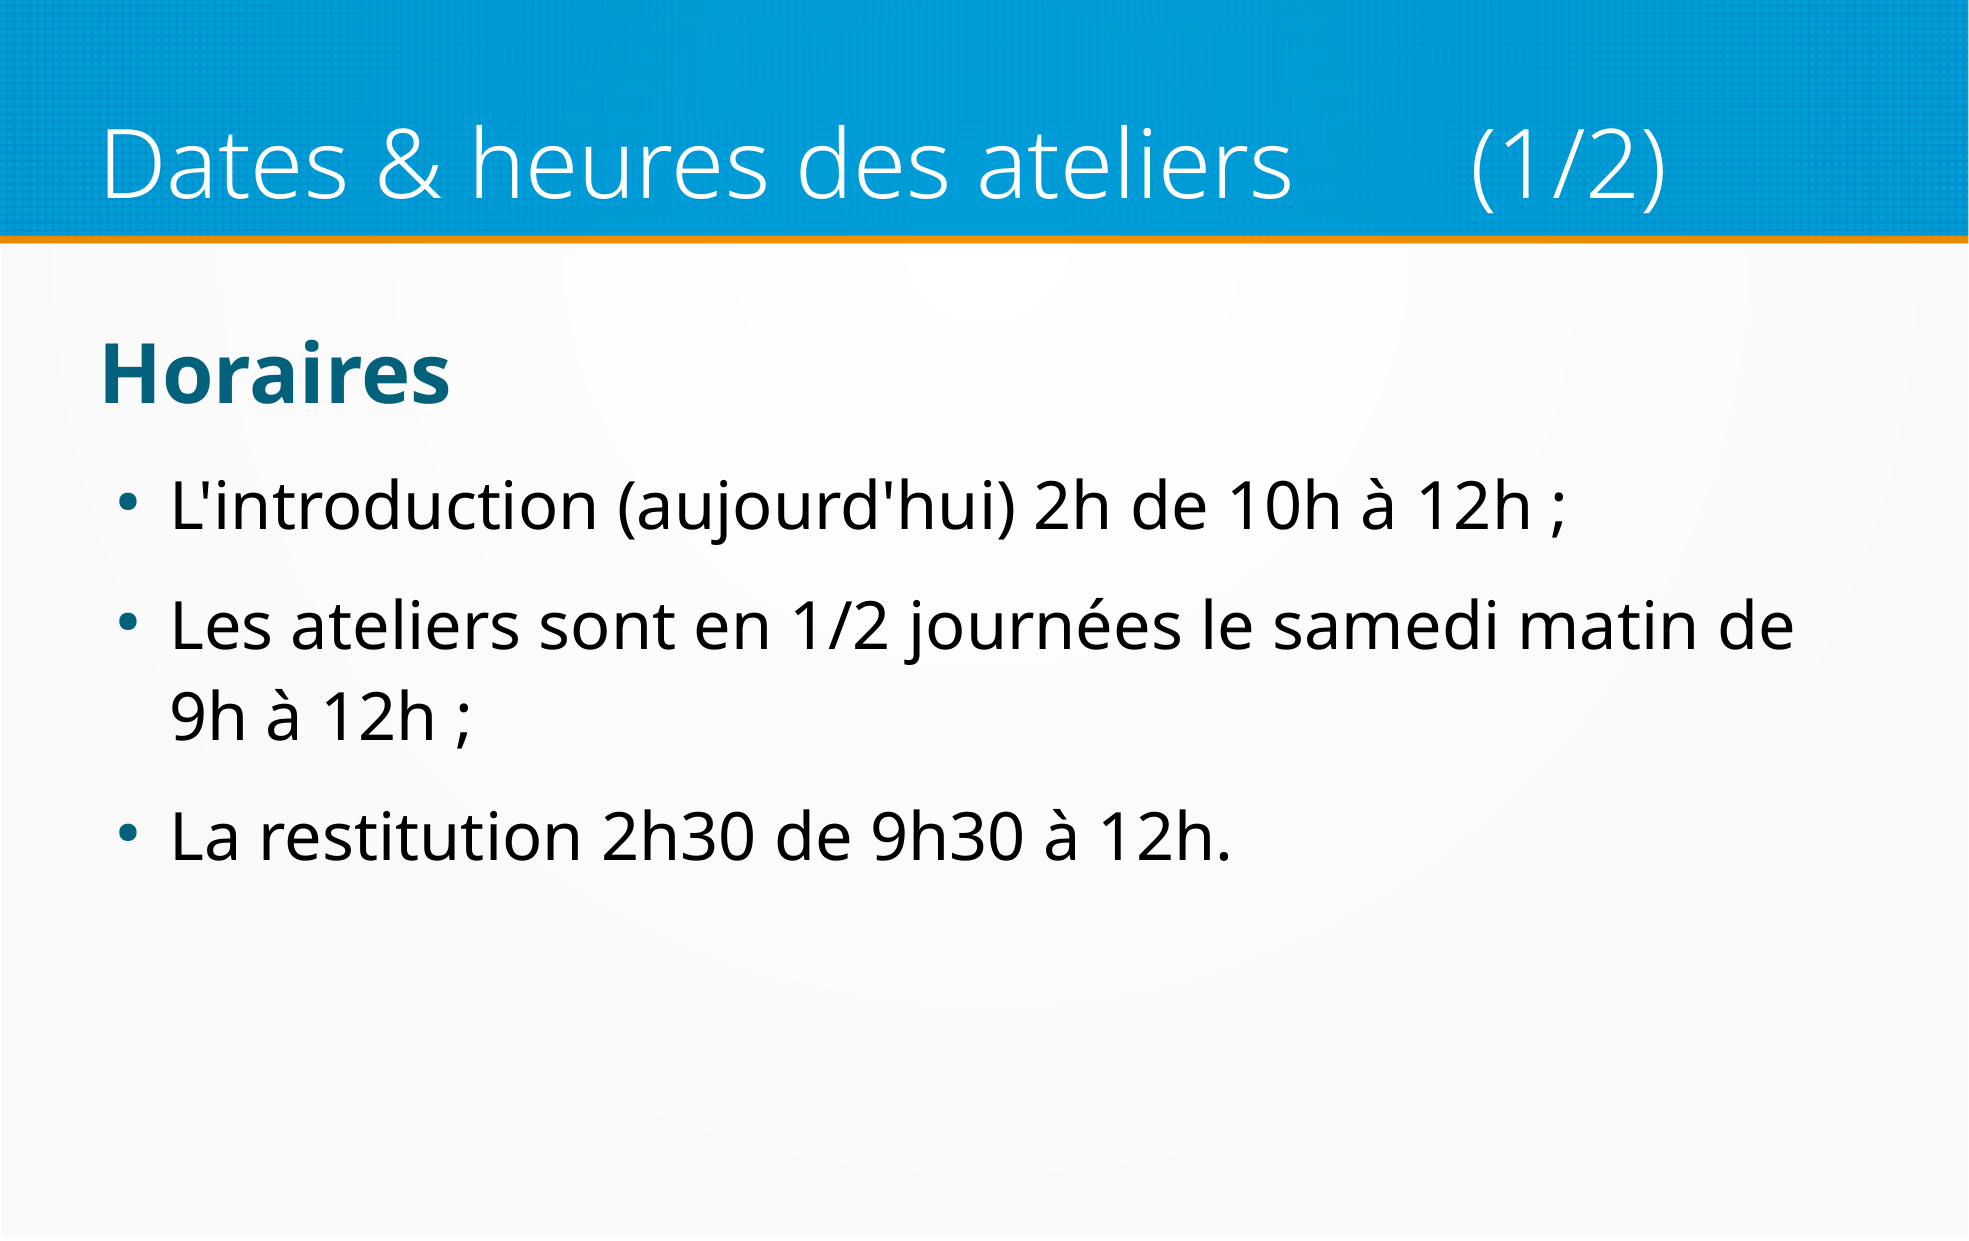

# Dates & heures des ateliers (1/2)
Horaires
L'introduction (aujourd'hui) 2h de 10h à 12h ;
Les ateliers sont en 1/2 journées le samedi matin de 9h à 12h ;
La restitution 2h30 de 9h30 à 12h.